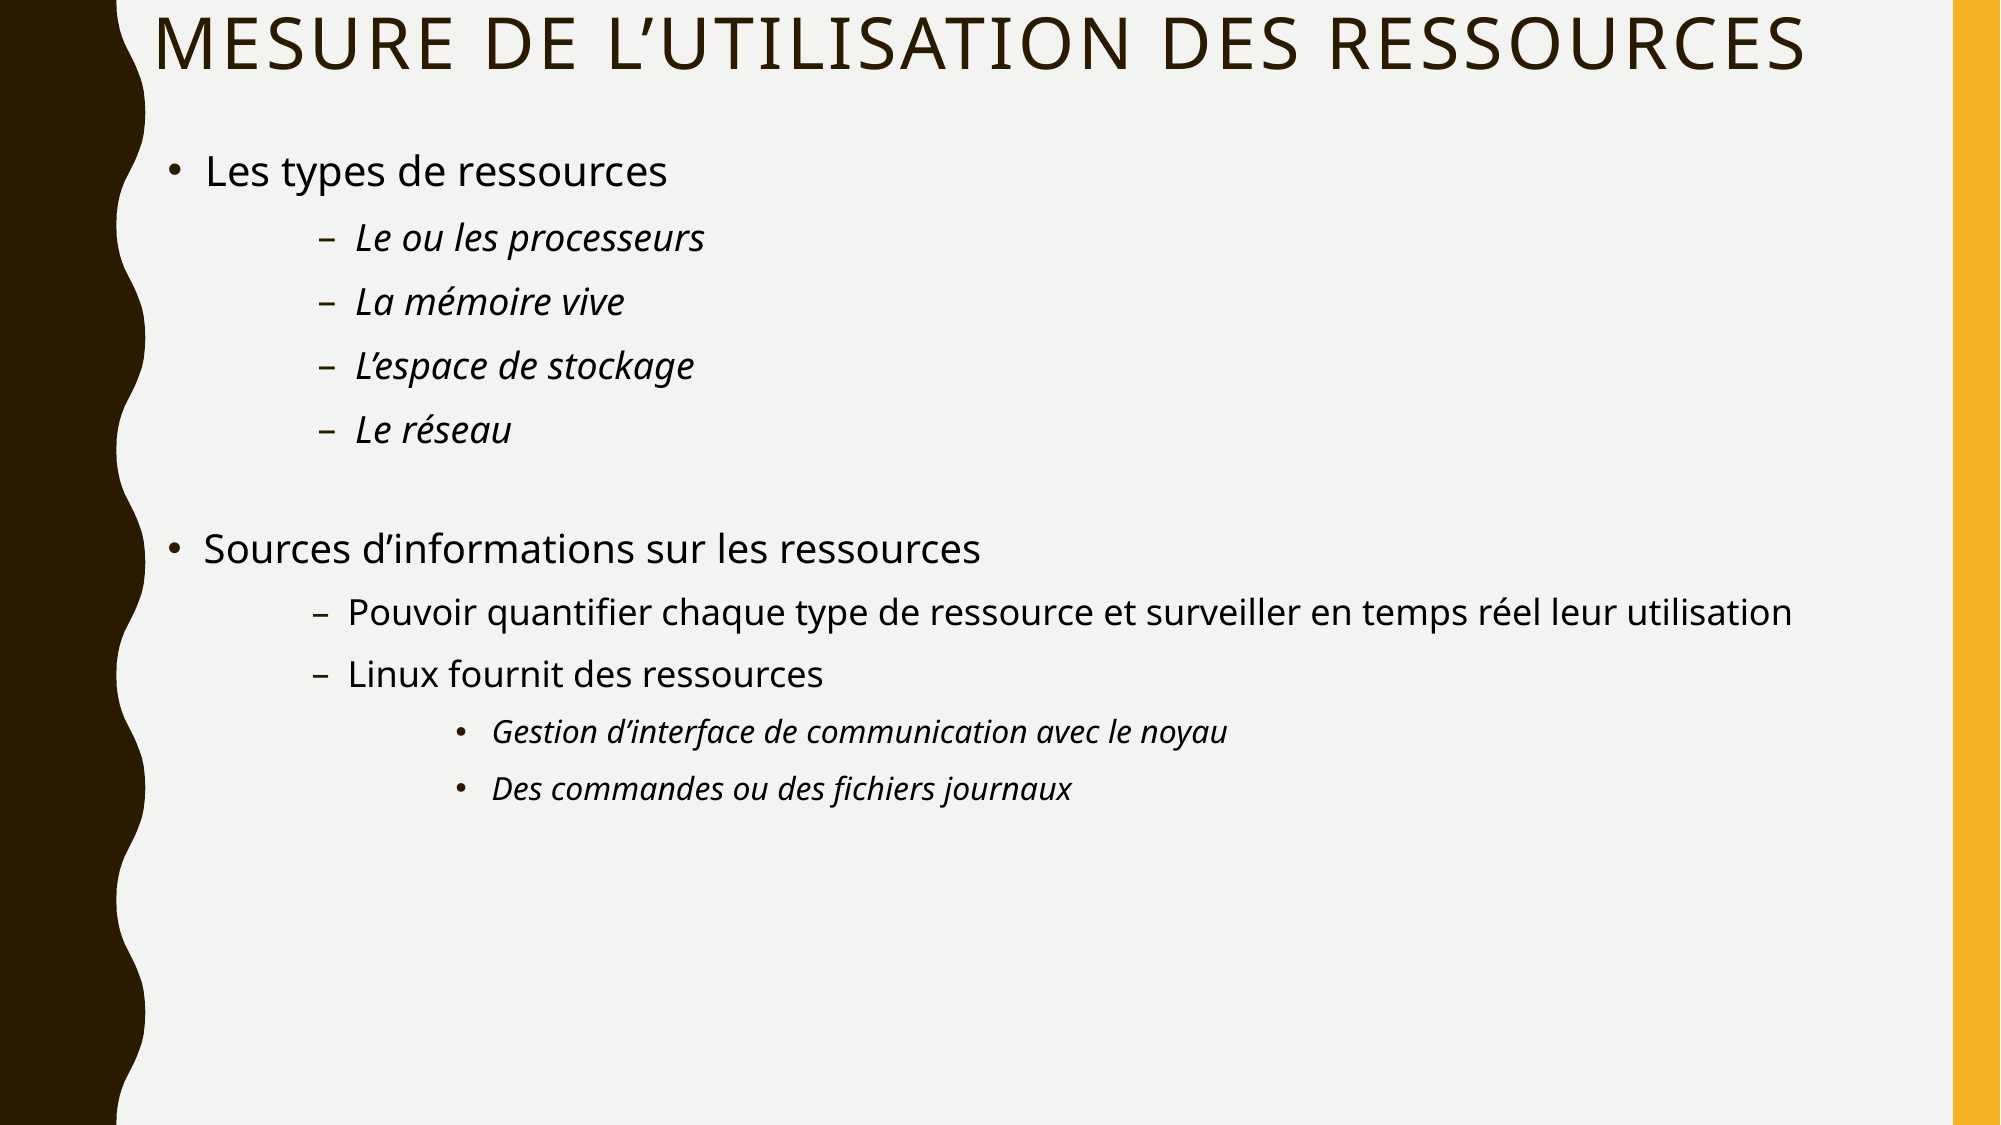

# Mesure de l’utilisation des ressources
Les types de ressources
Le ou les processeurs
La mémoire vive
L’espace de stockage
Le réseau
Sources d’informations sur les ressources
Pouvoir quantifier chaque type de ressource et surveiller en temps réel leur utilisation
Linux fournit des ressources
Gestion d’interface de communication avec le noyau
Des commandes ou des fichiers journaux